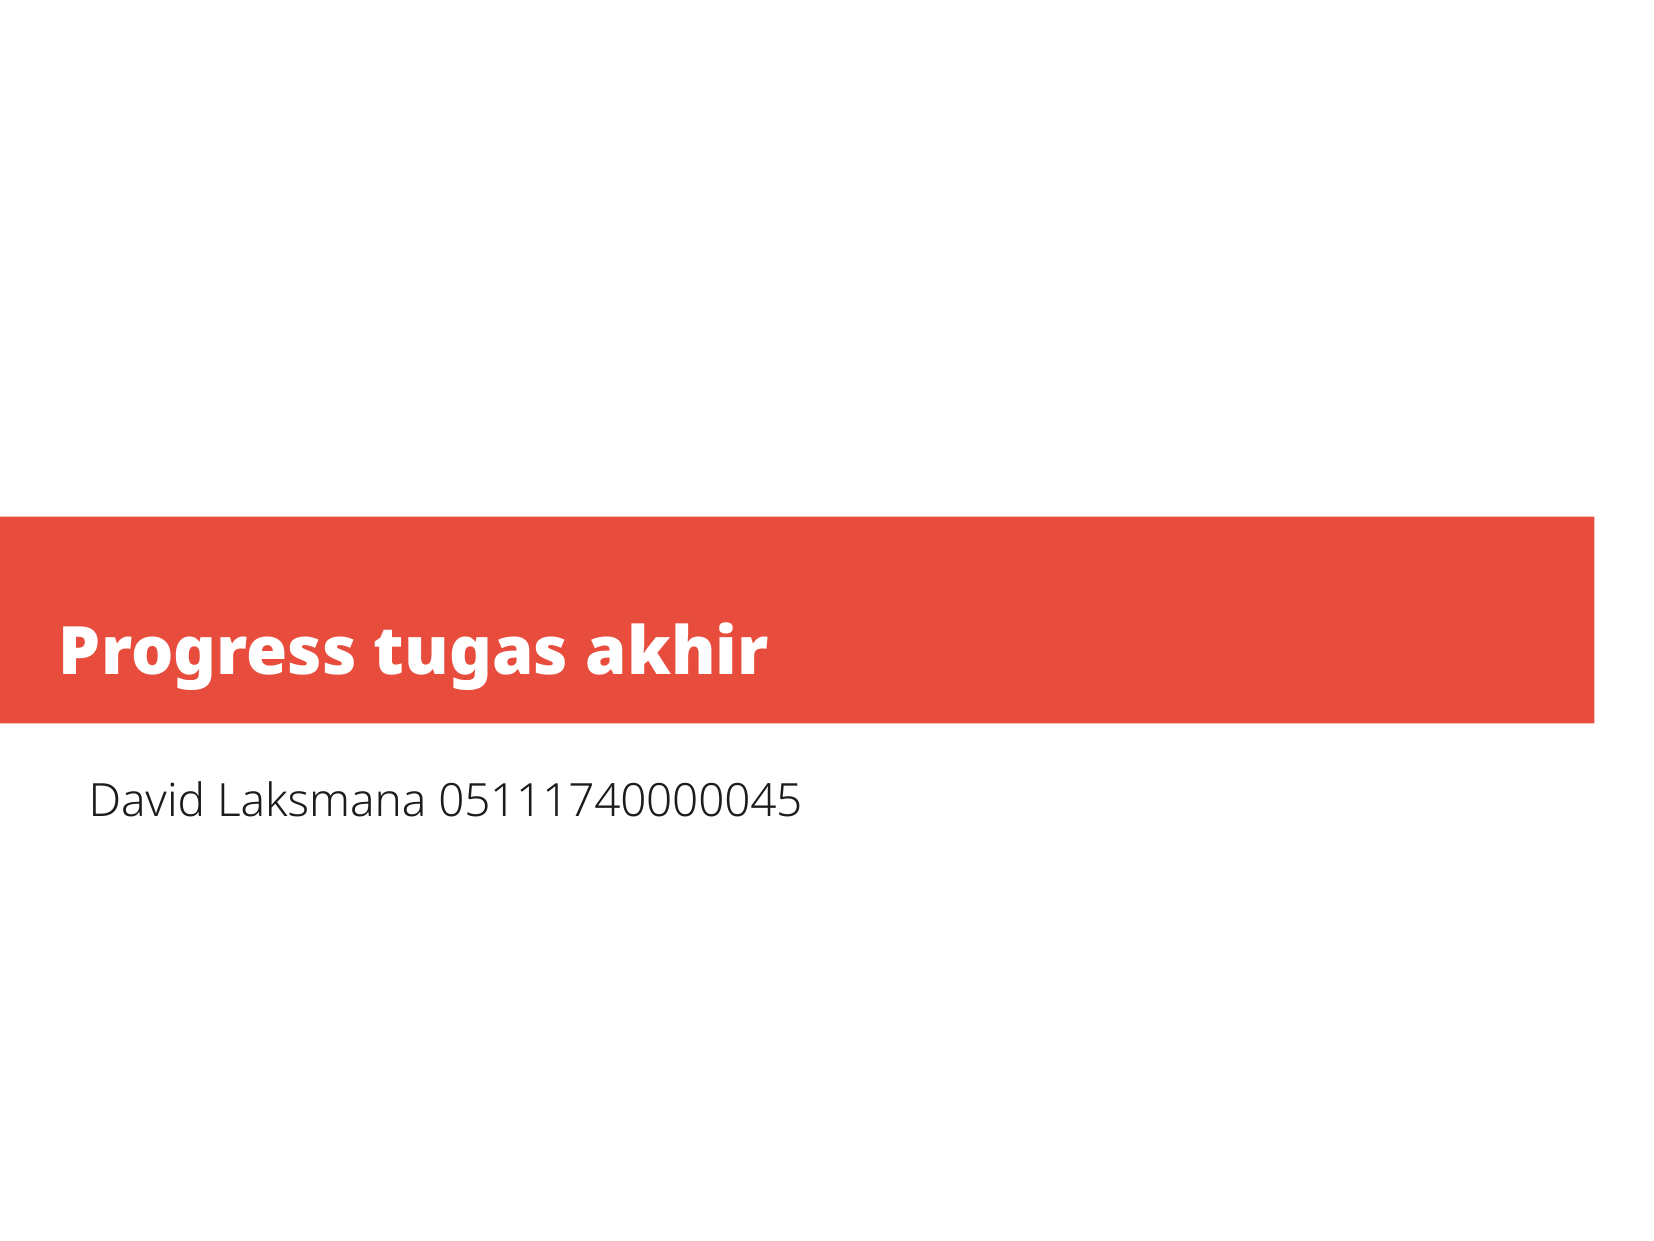

# Progress tugas akhir
David Laksmana 05111740000045